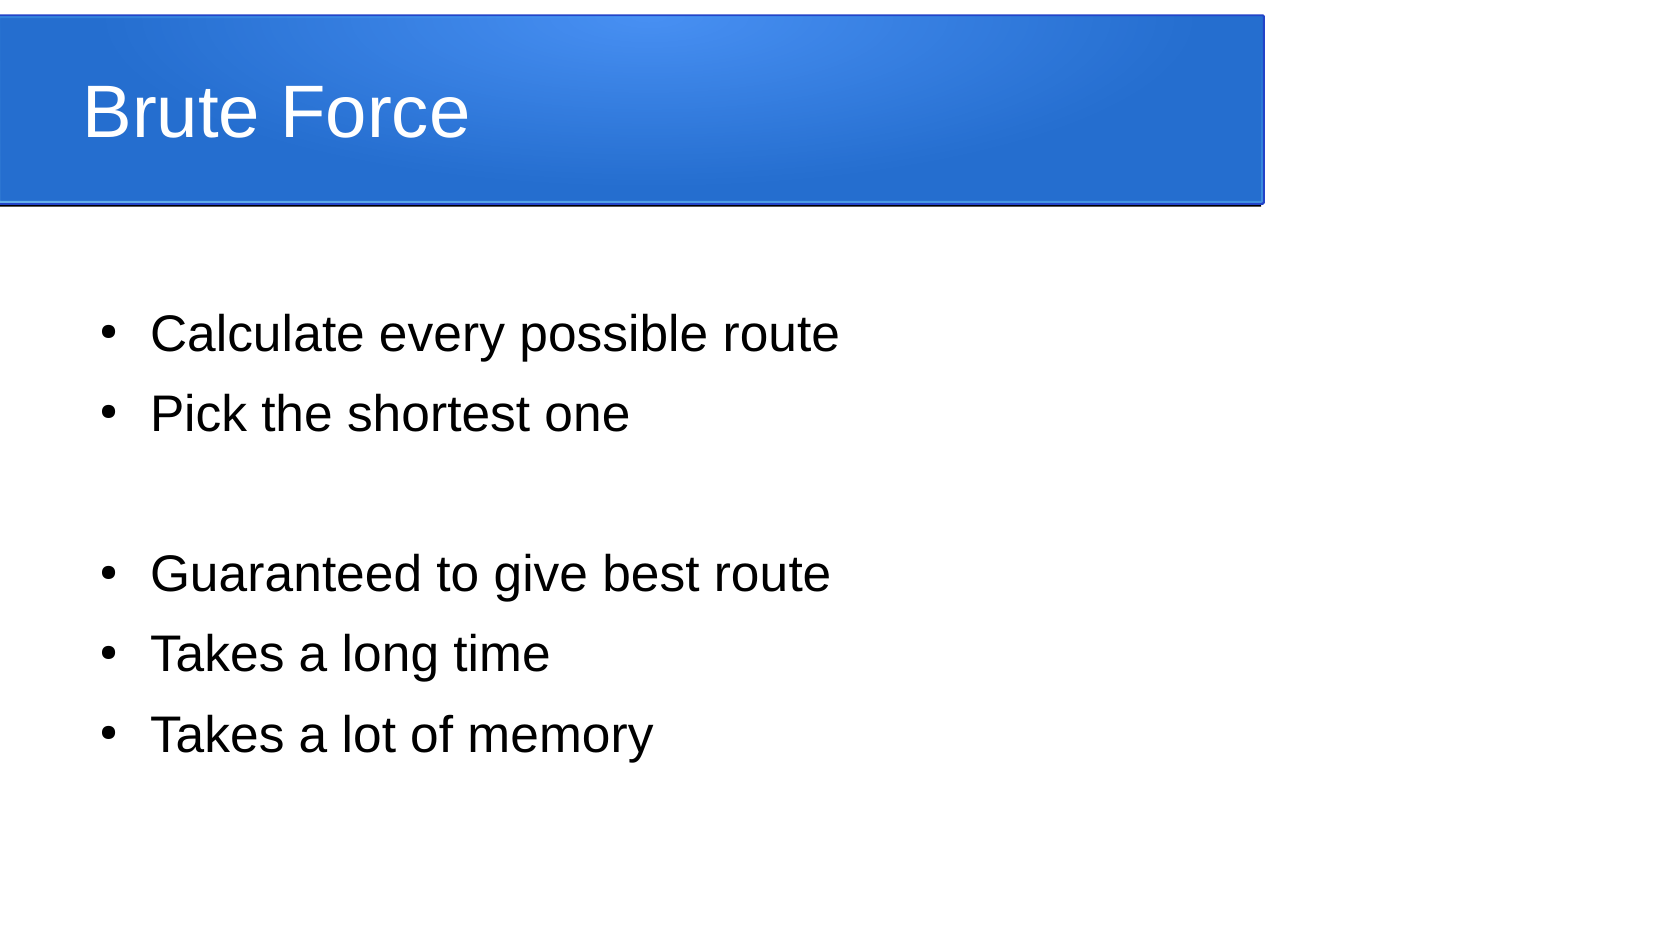

# Brute Force
Calculate every possible route
Pick the shortest one
Guaranteed to give best route
Takes a long time
Takes a lot of memory